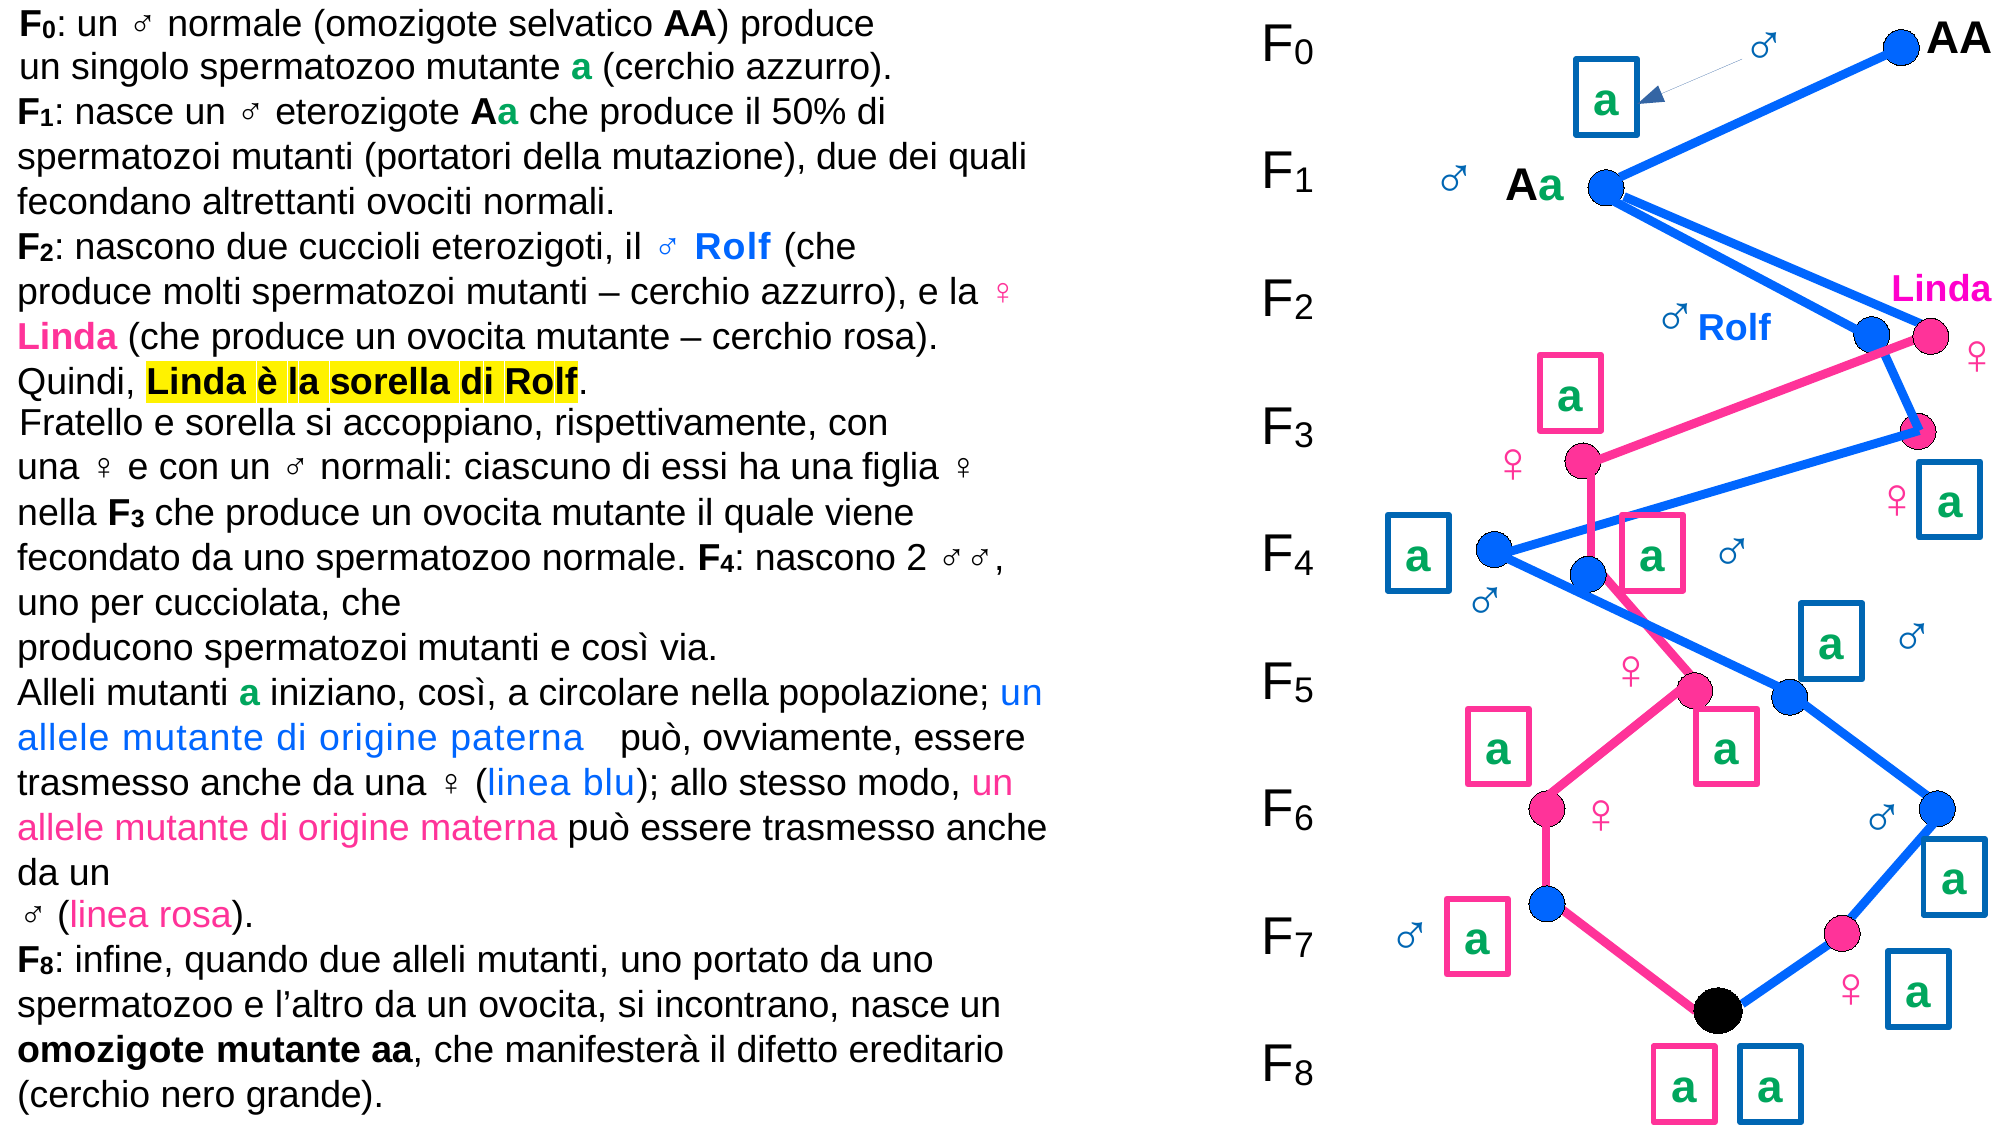

F0: un ♂ normale (omozigote selvatico AA) produce
un singolo spermatozoo mutante a (cerchio azzurro).
F1: nasce un ♂ eterozigote Aa che produce il 50% di spermatozoi mutanti (portatori della mutazione), due dei quali fecondano altrettanti ovociti normali.
F2: nascono due cuccioli eterozigoti, il ♂ Rolf (che
produce molti spermatozoi mutanti – cerchio azzurro), e la ♀ Linda (che produce un ovocita mutante – cerchio rosa). Quindi, Linda è la sorella di Rolf.
Fratello e sorella si accoppiano, rispettivamente, con
una ♀ e con un ♂ normali: ciascuno di essi ha una figlia ♀ nella F3 che produce un ovocita mutante il quale viene fecondato da uno spermatozoo normale. F4: nascono 2 ♂♂, uno per cucciolata, che
producono spermatozoi mutanti e così via.
Alleli mutanti a iniziano, così, a circolare nella popolazione; un allele mutante di origine paterna può, ovviamente, essere trasmesso anche da una ♀ (linea blu); allo stesso modo, un allele mutante di origine materna può essere trasmesso anche da un
♂ (linea rosa).
F8: infine, quando due alleli mutanti, uno portato da uno spermatozoo e l’altro da un ovocita, si incontrano, nasce un omozigote mutante aa, che manifesterà il difetto ereditario (cerchio nero grande).
♂
AA
F0
F1
F2
F3
F4
F5
F6
F7
F8
a
♂
Aa
Linda
♂
Rolf
♀
a
♀
♀
a
♂
a
a
♂
♂
a
♀
a
a
♀
♂
a
♂
a
♀
a
a
a